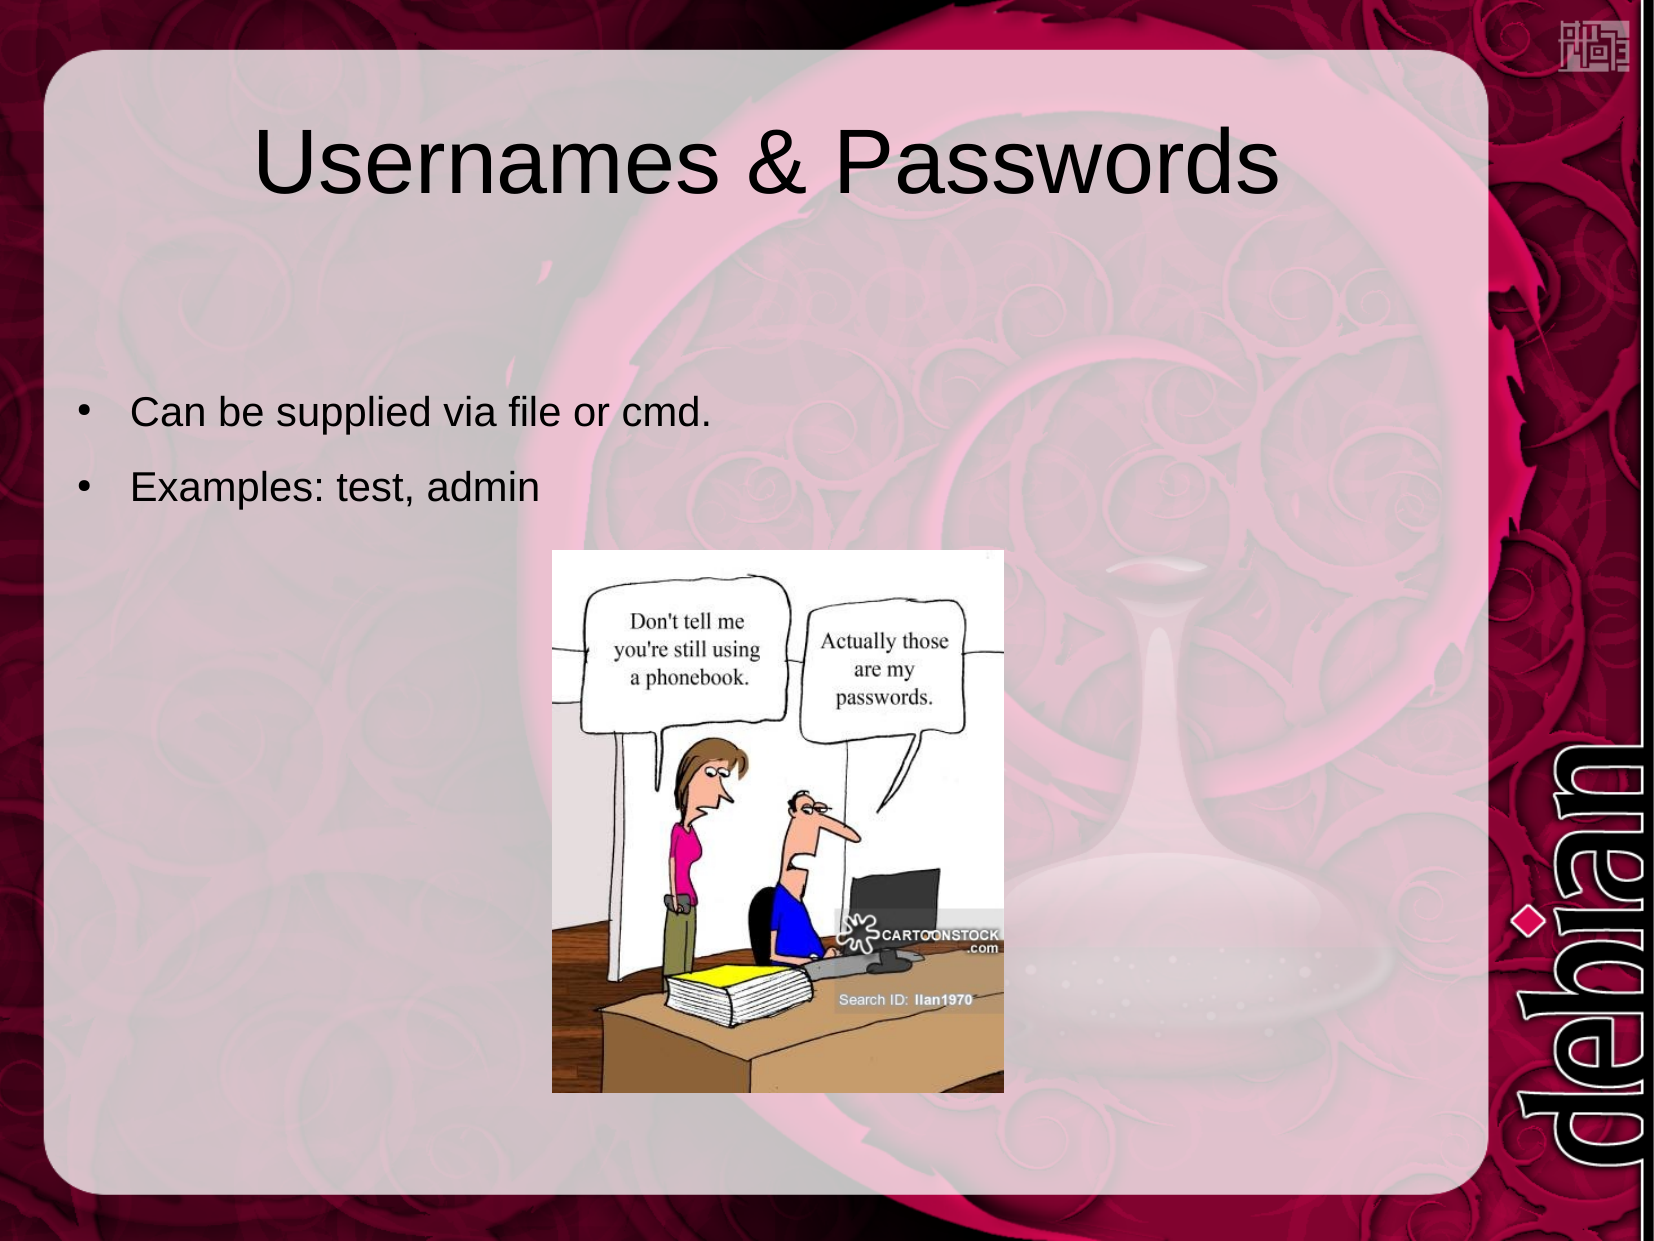

# Usernames & Passwords
Can be supplied via file or cmd.
Examples: test, admin